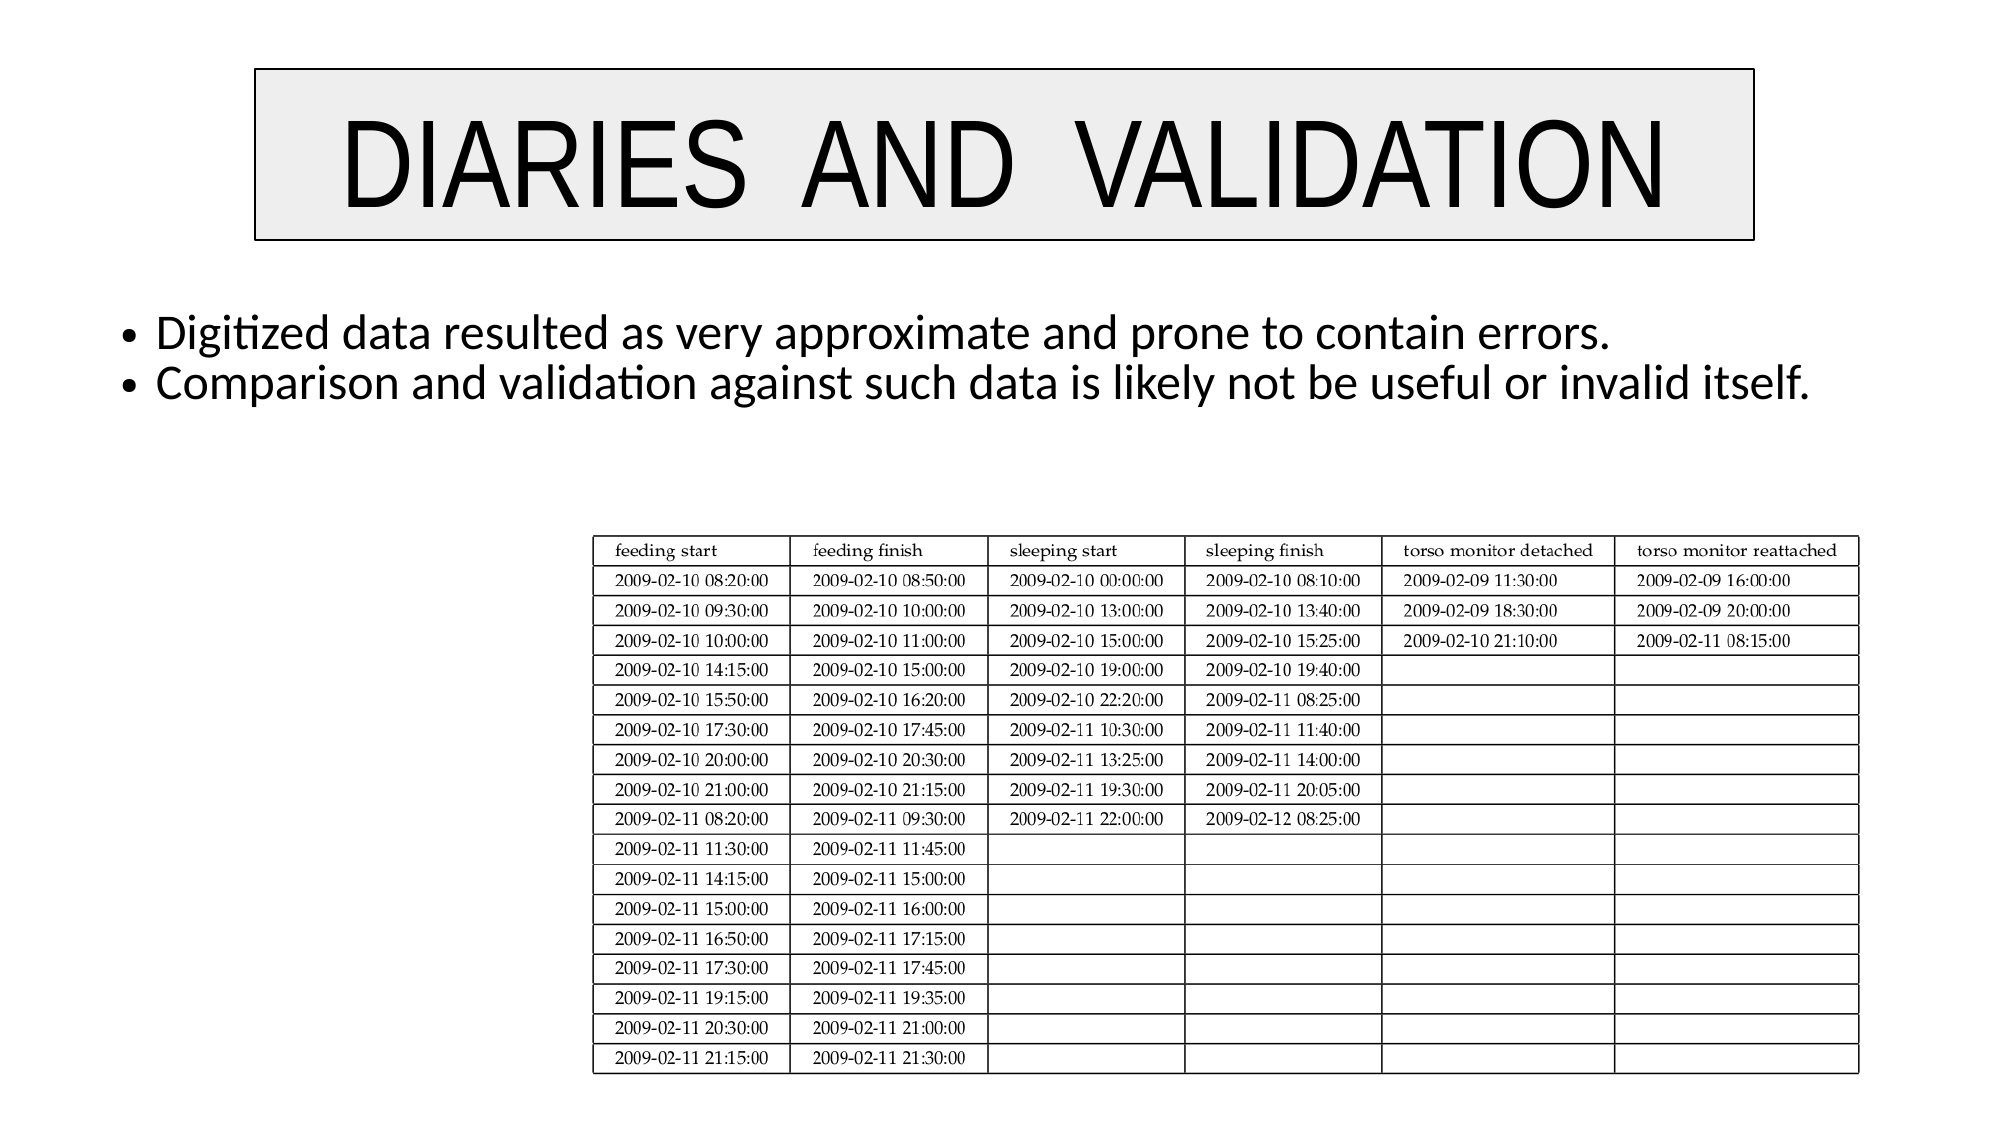

DIARIES AND VALIDATION
Digitized data resulted as very approximate and prone to contain errors.
Comparison and validation against such data is likely not be useful or invalid itself.